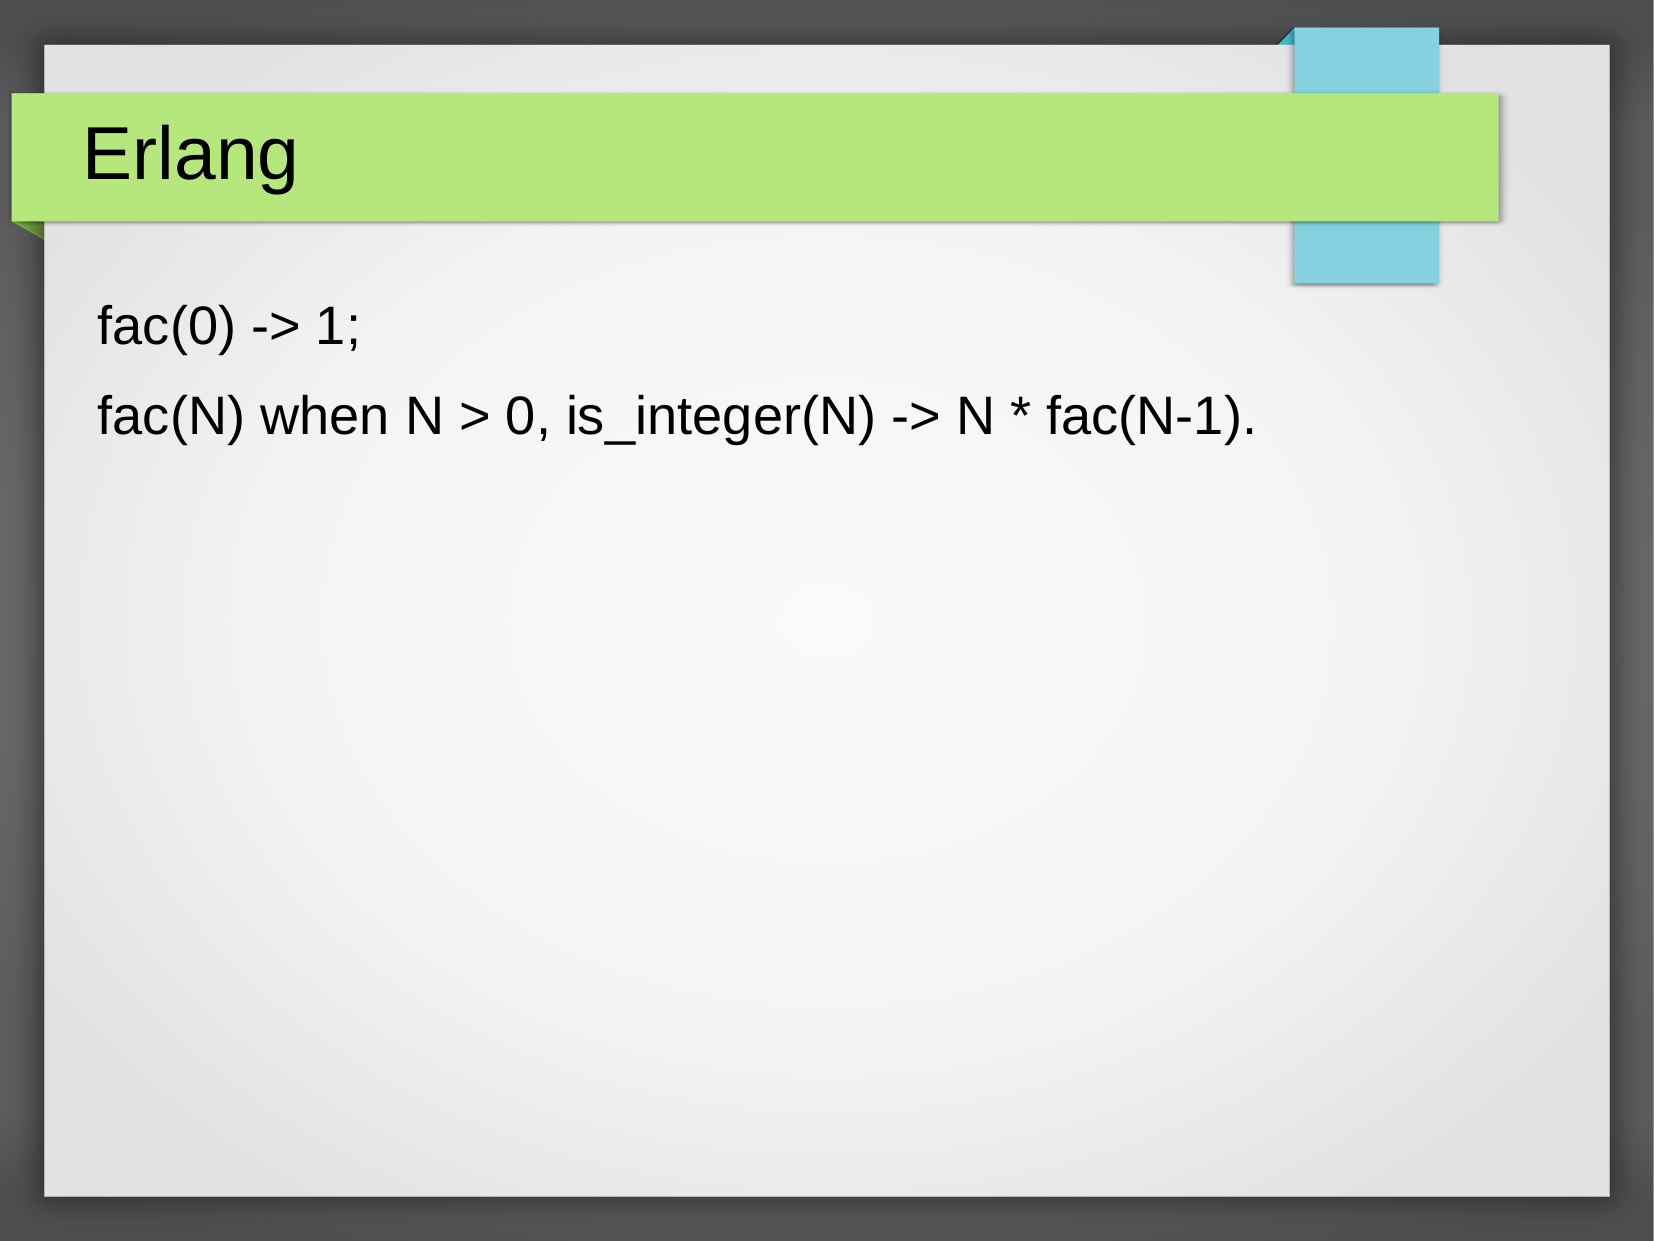

# Erlang
 fac(0) -> 1;
 fac(N) when N > 0, is_integer(N) -> N * fac(N-1).